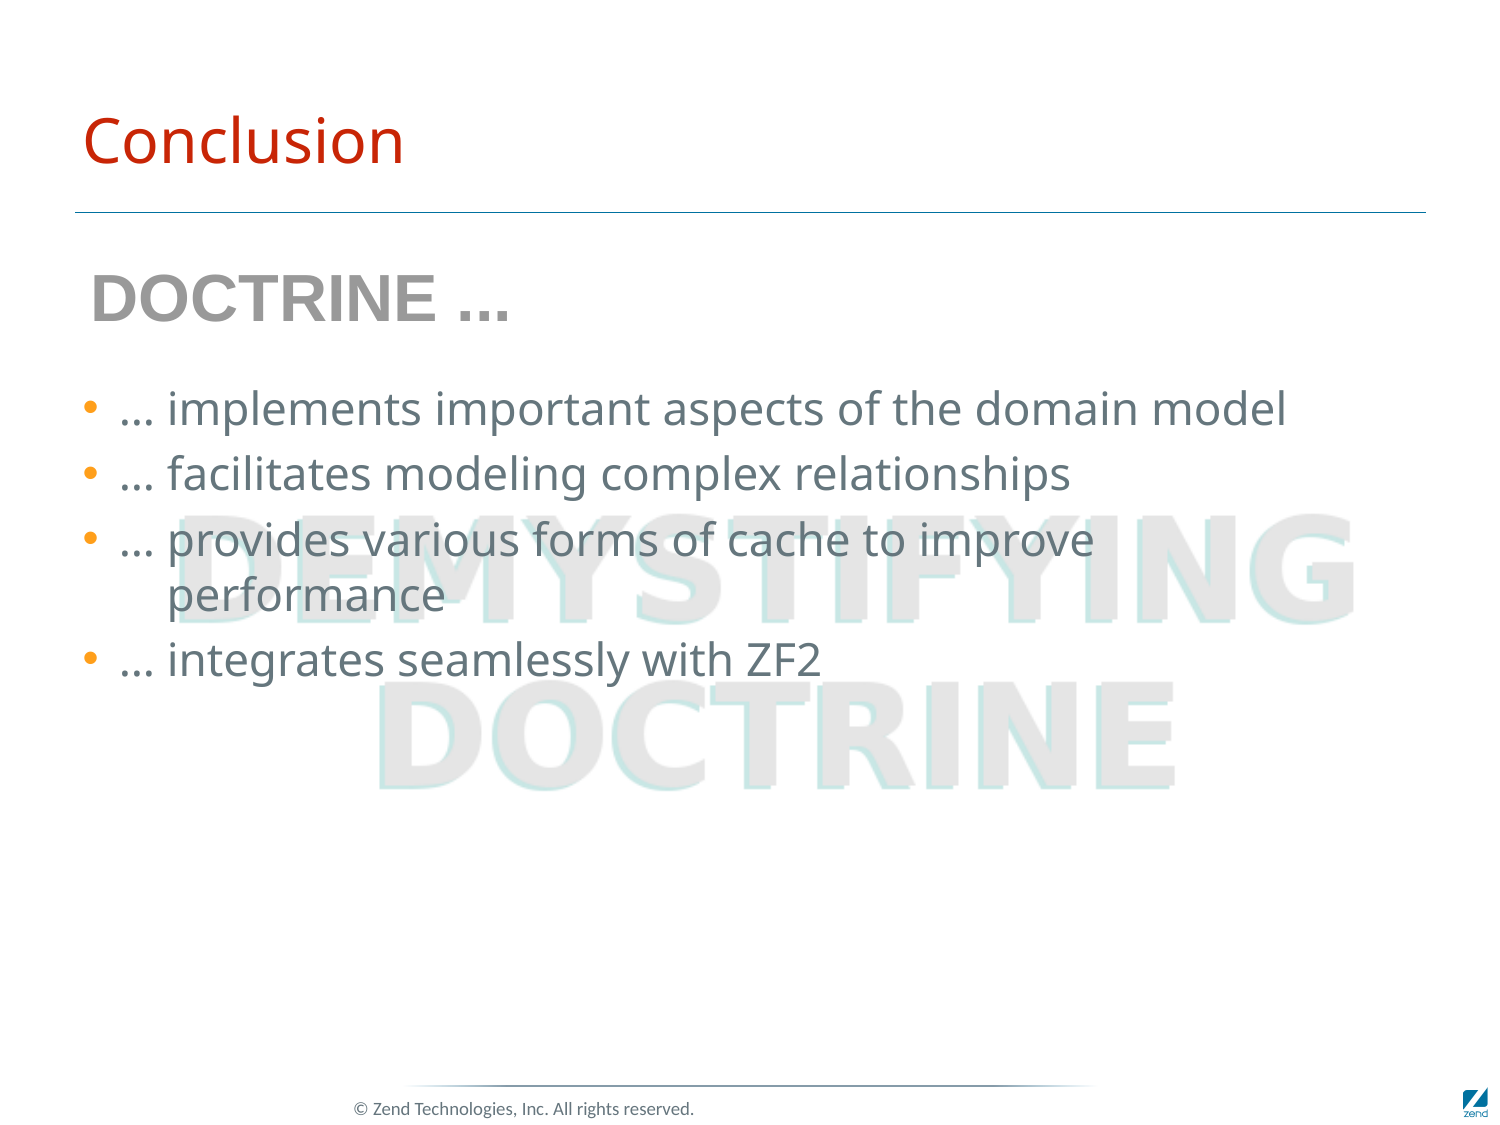

# Conclusion
Doctrine ...
… implements important aspects of the domain model
… facilitates modeling complex relationships
… provides various forms of cache to improve
 performance
… integrates seamlessly with ZF2